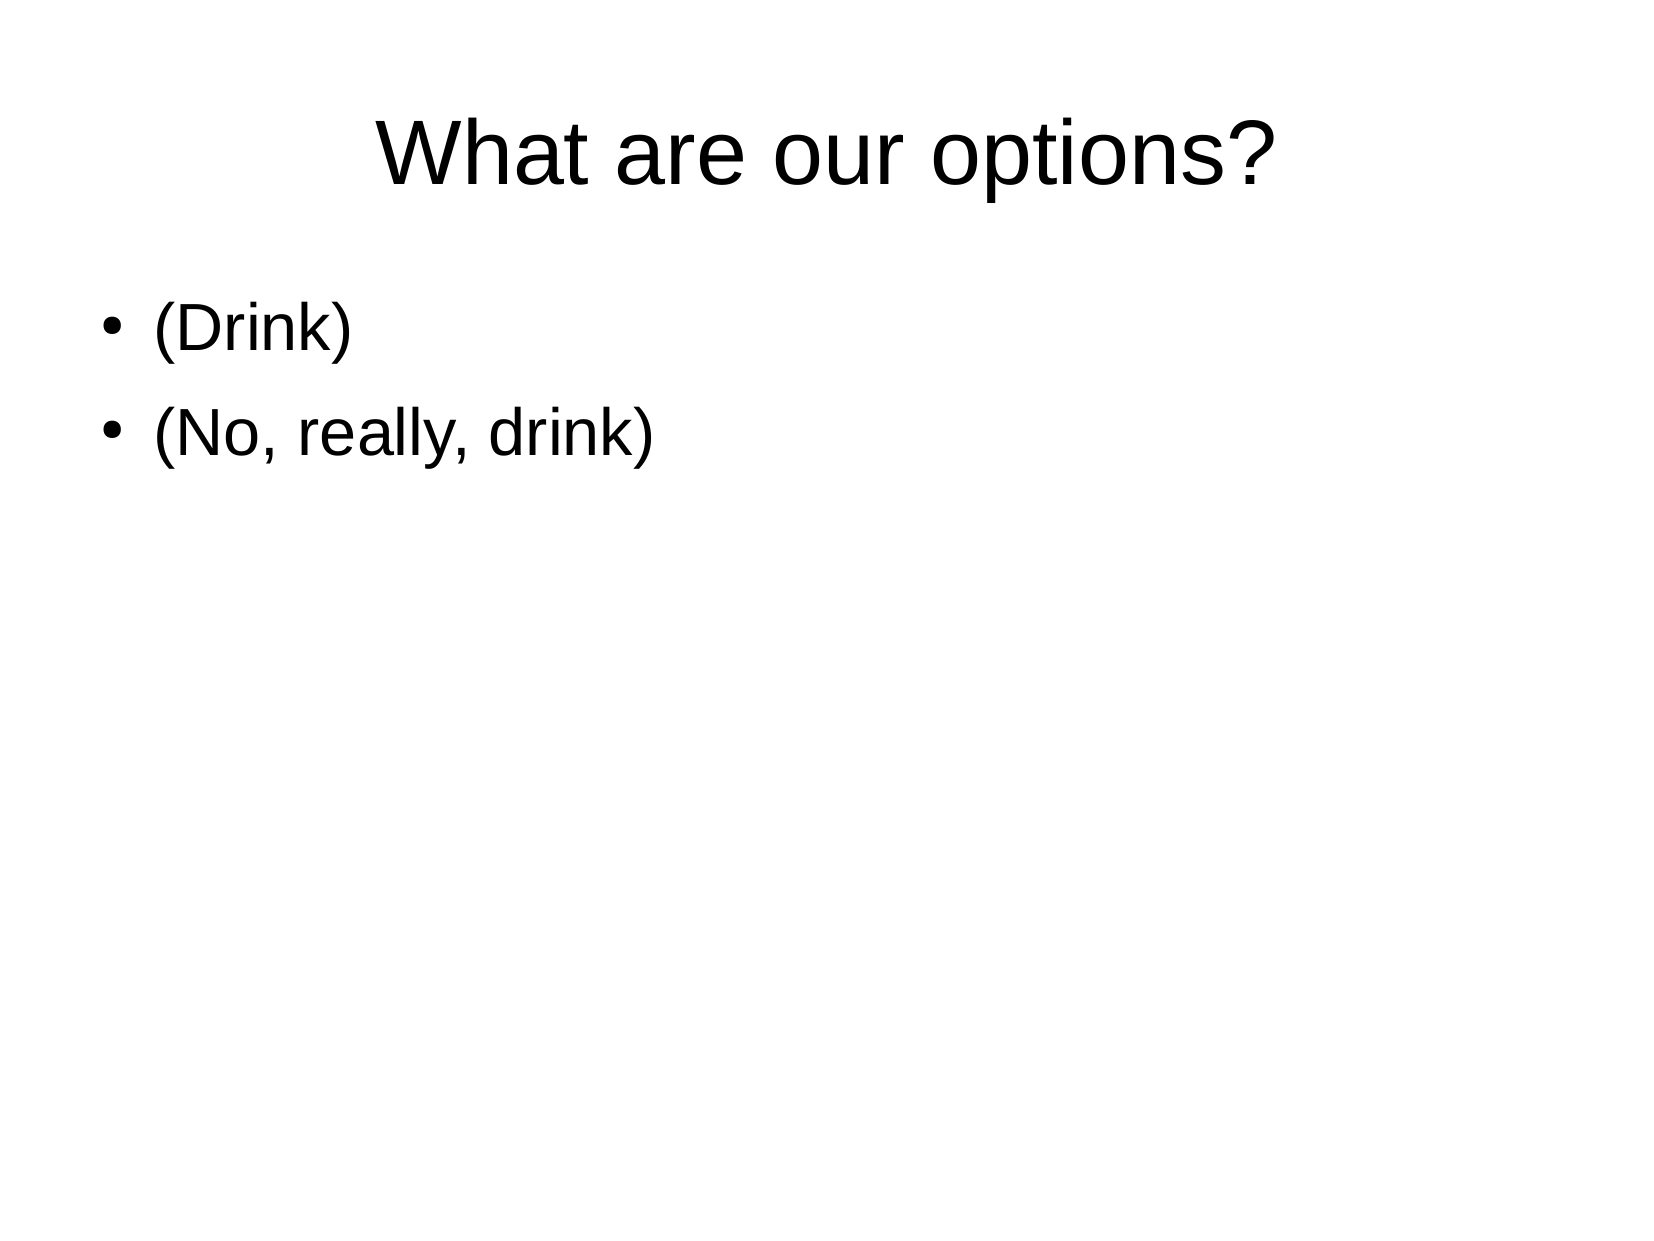

# What are our options?
(Drink)
(No, really, drink)